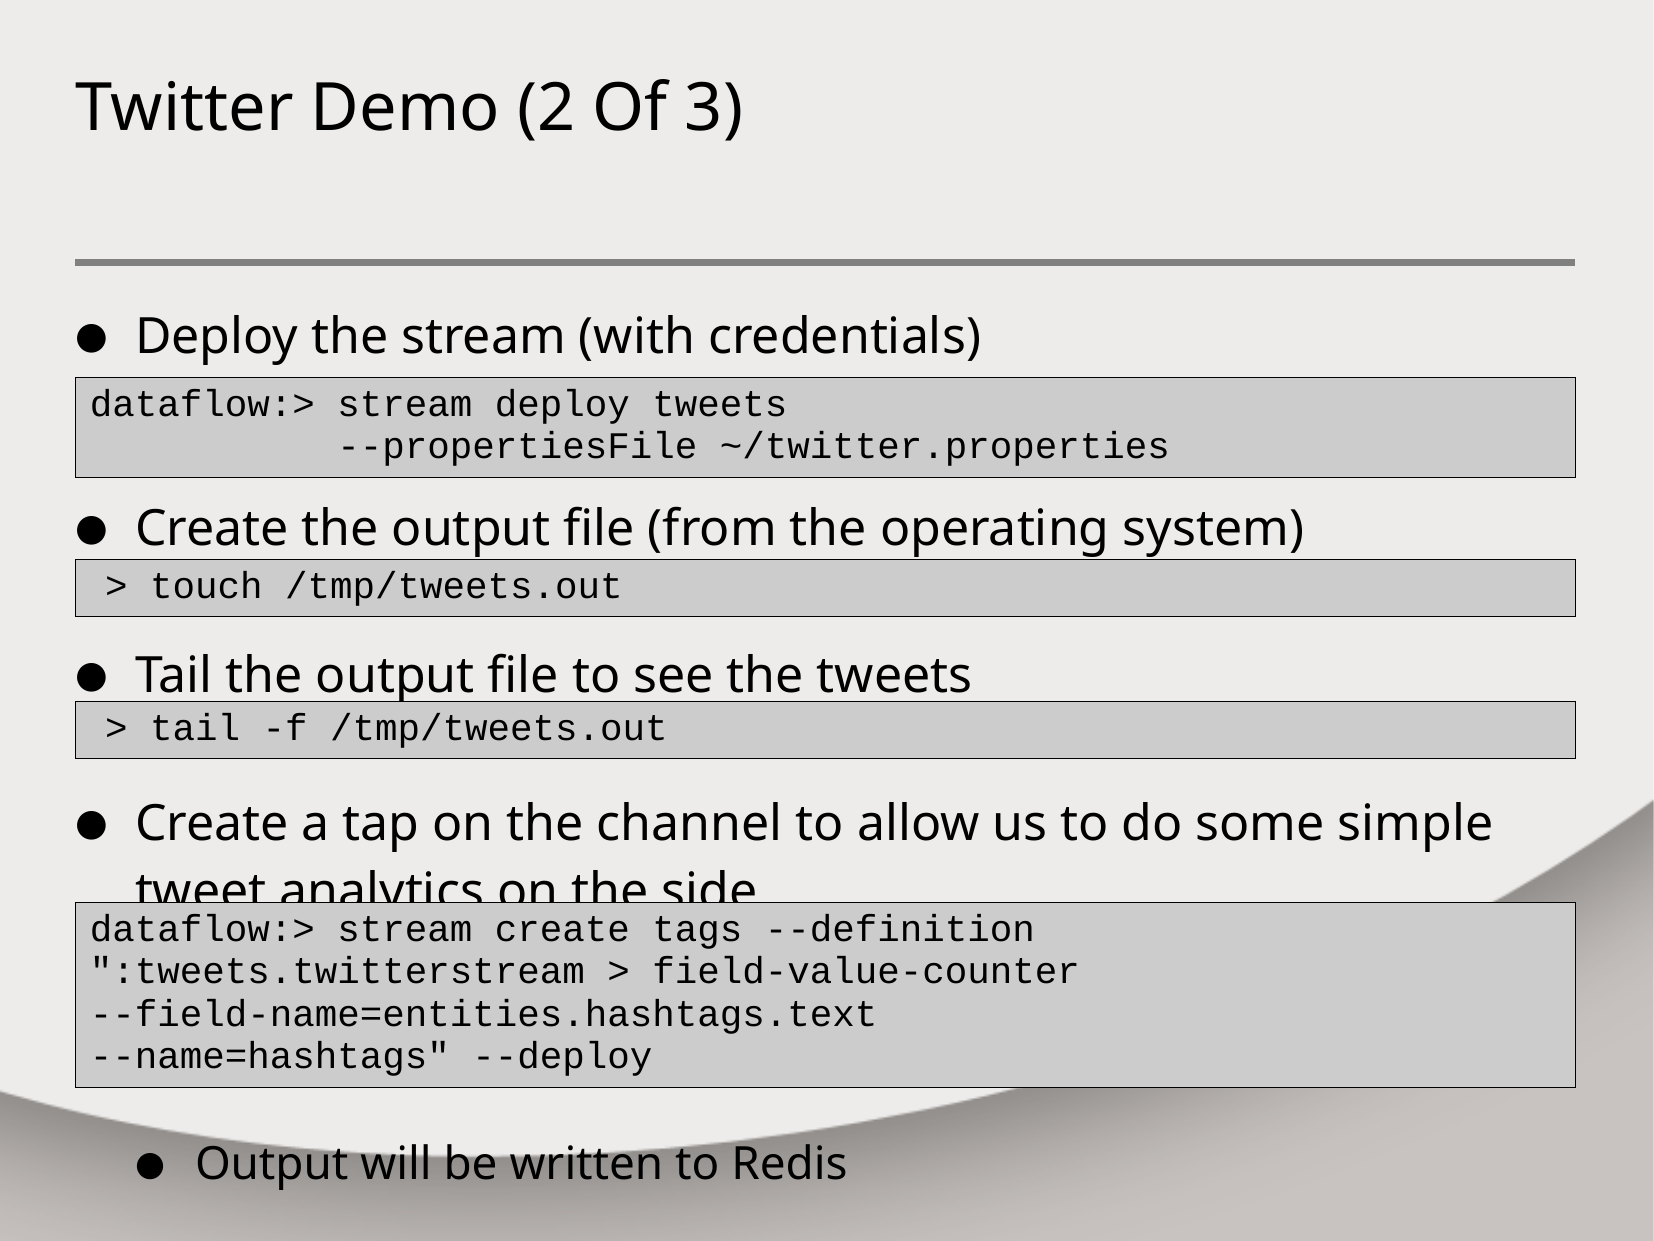

# Twitter Demo (2 Of 3)
Deploy the stream (with credentials)
Create the output file (from the operating system)
Tail the output file to see the tweets
Create a tap on the channel to allow us to do some simple tweet analytics on the side
Output will be written to Redis
dataflow:> stream deploy tweets
 --propertiesFile ~/twitter.properties
> touch /tmp/tweets.out
> tail -f /tmp/tweets.out
dataflow:> stream create tags --definition
":tweets.twitterstream > field-value-counter
--field-name=entities.hashtags.text
--name=hashtags" --deploy